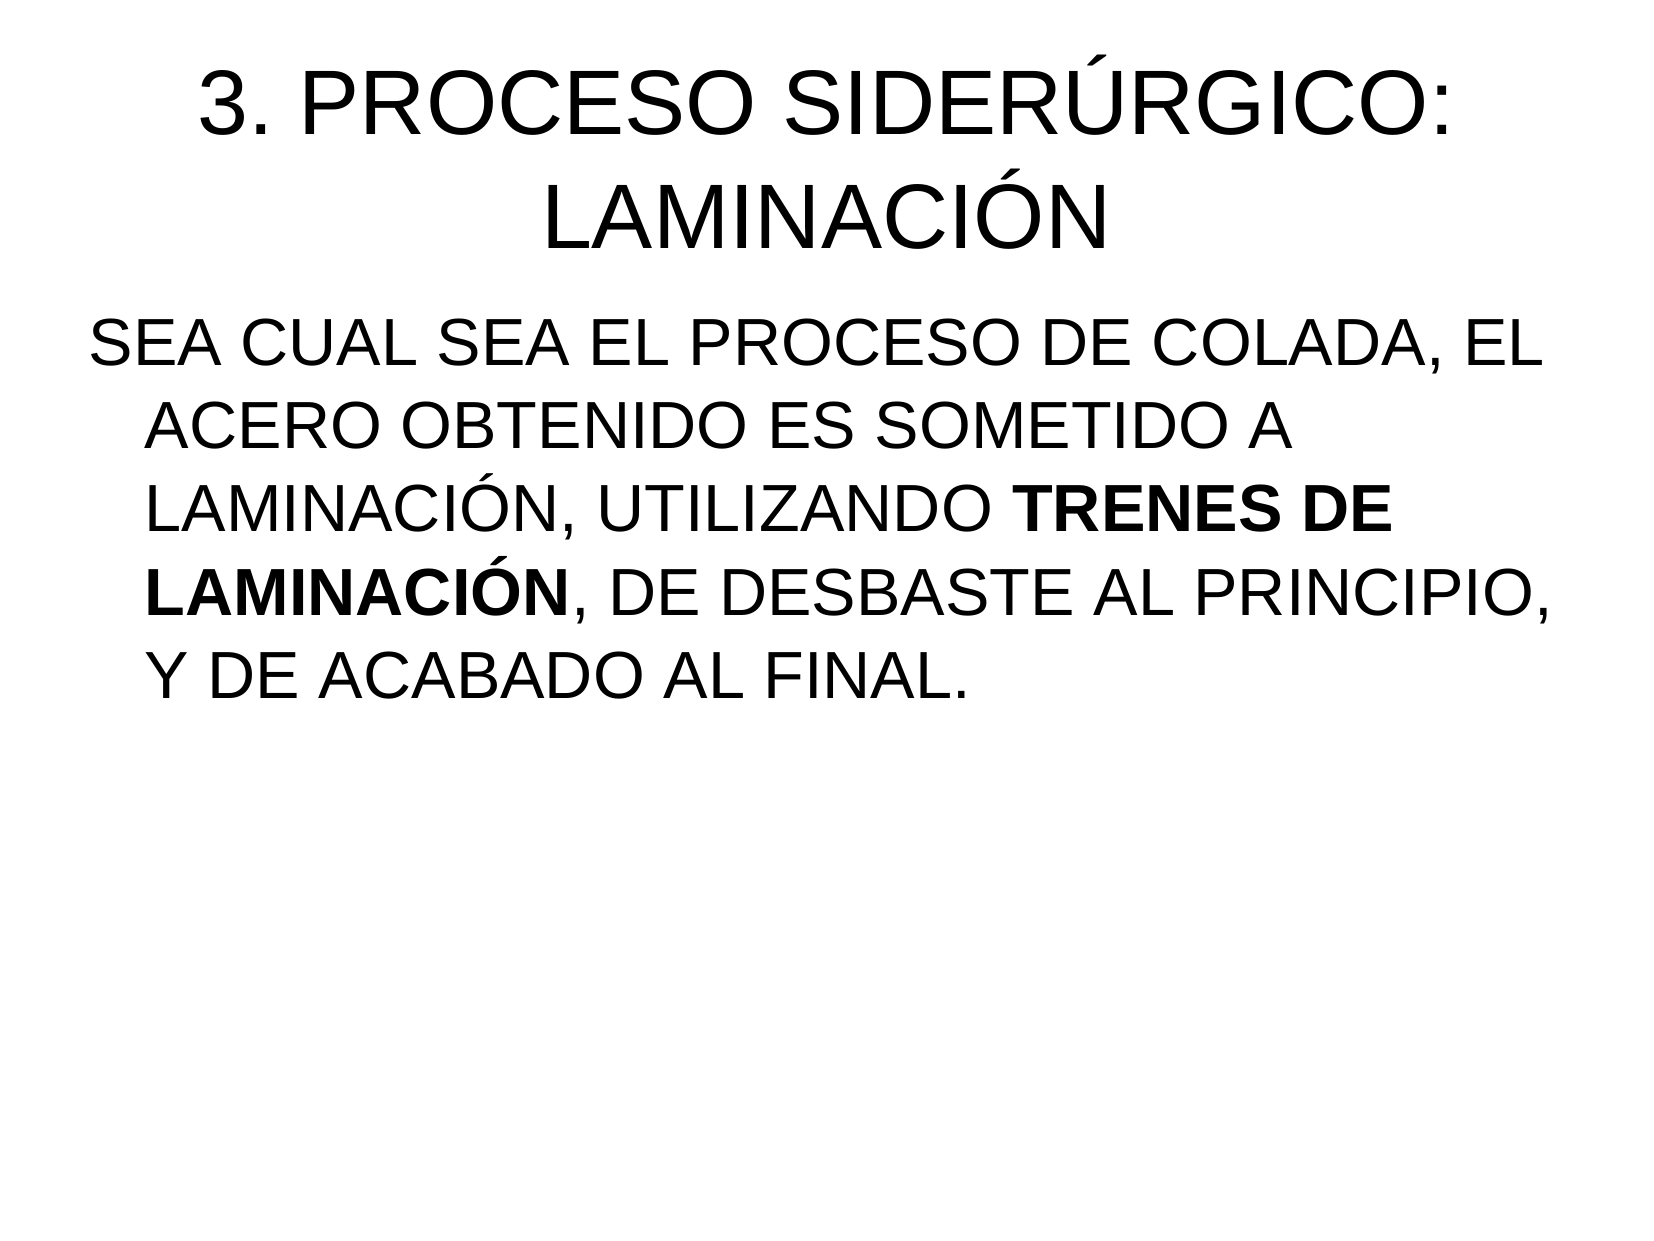

# 3. PROCESO SIDERÚRGICO: LAMINACIÓN
SEA CUAL SEA EL PROCESO DE COLADA, EL ACERO OBTENIDO ES SOMETIDO A LAMINACIÓN, UTILIZANDO TRENES DE LAMINACIÓN, DE DESBASTE AL PRINCIPIO, Y DE ACABADO AL FINAL.